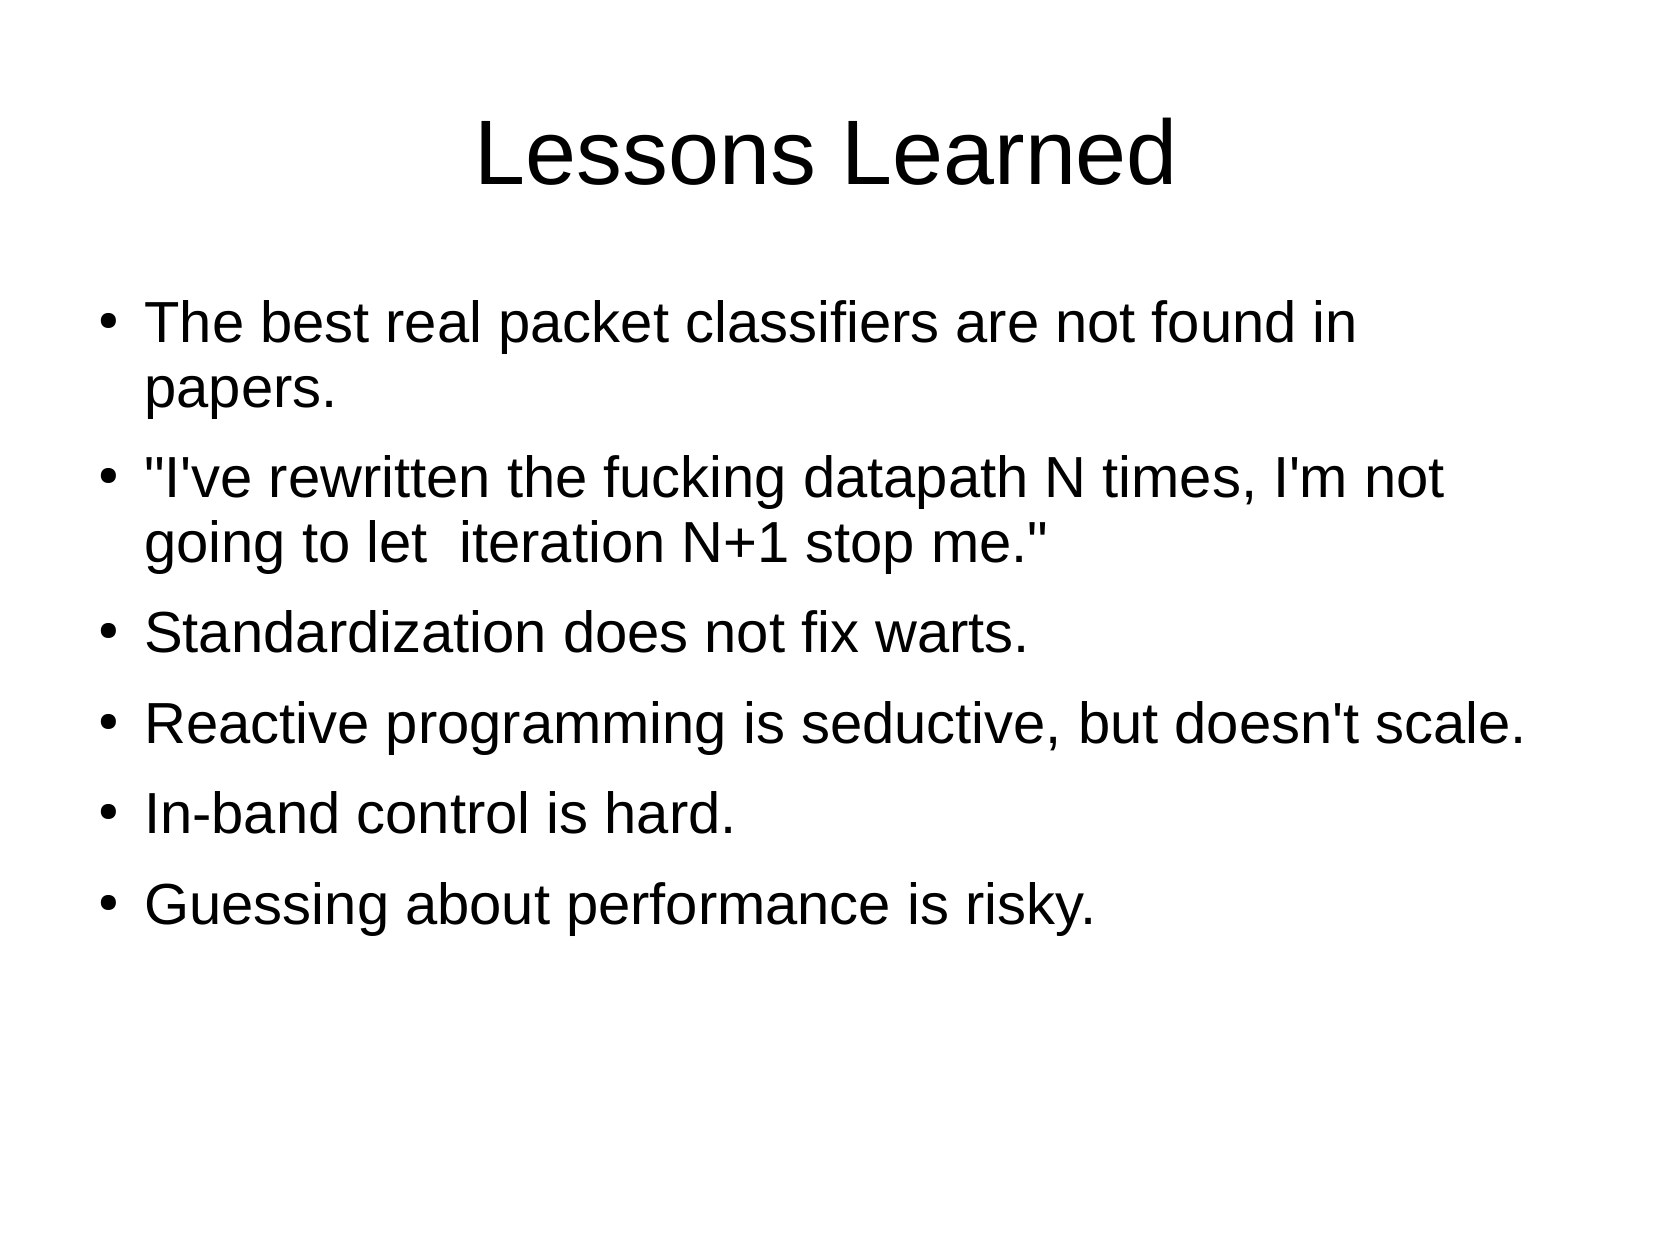

# Lessons Learned
The best real packet classifiers are not found in papers.
"I've rewritten the fucking datapath N times, I'm not going to let iteration N+1 stop me."
Standardization does not fix warts.
Reactive programming is seductive, but doesn't scale.
In-band control is hard.
Guessing about performance is risky.